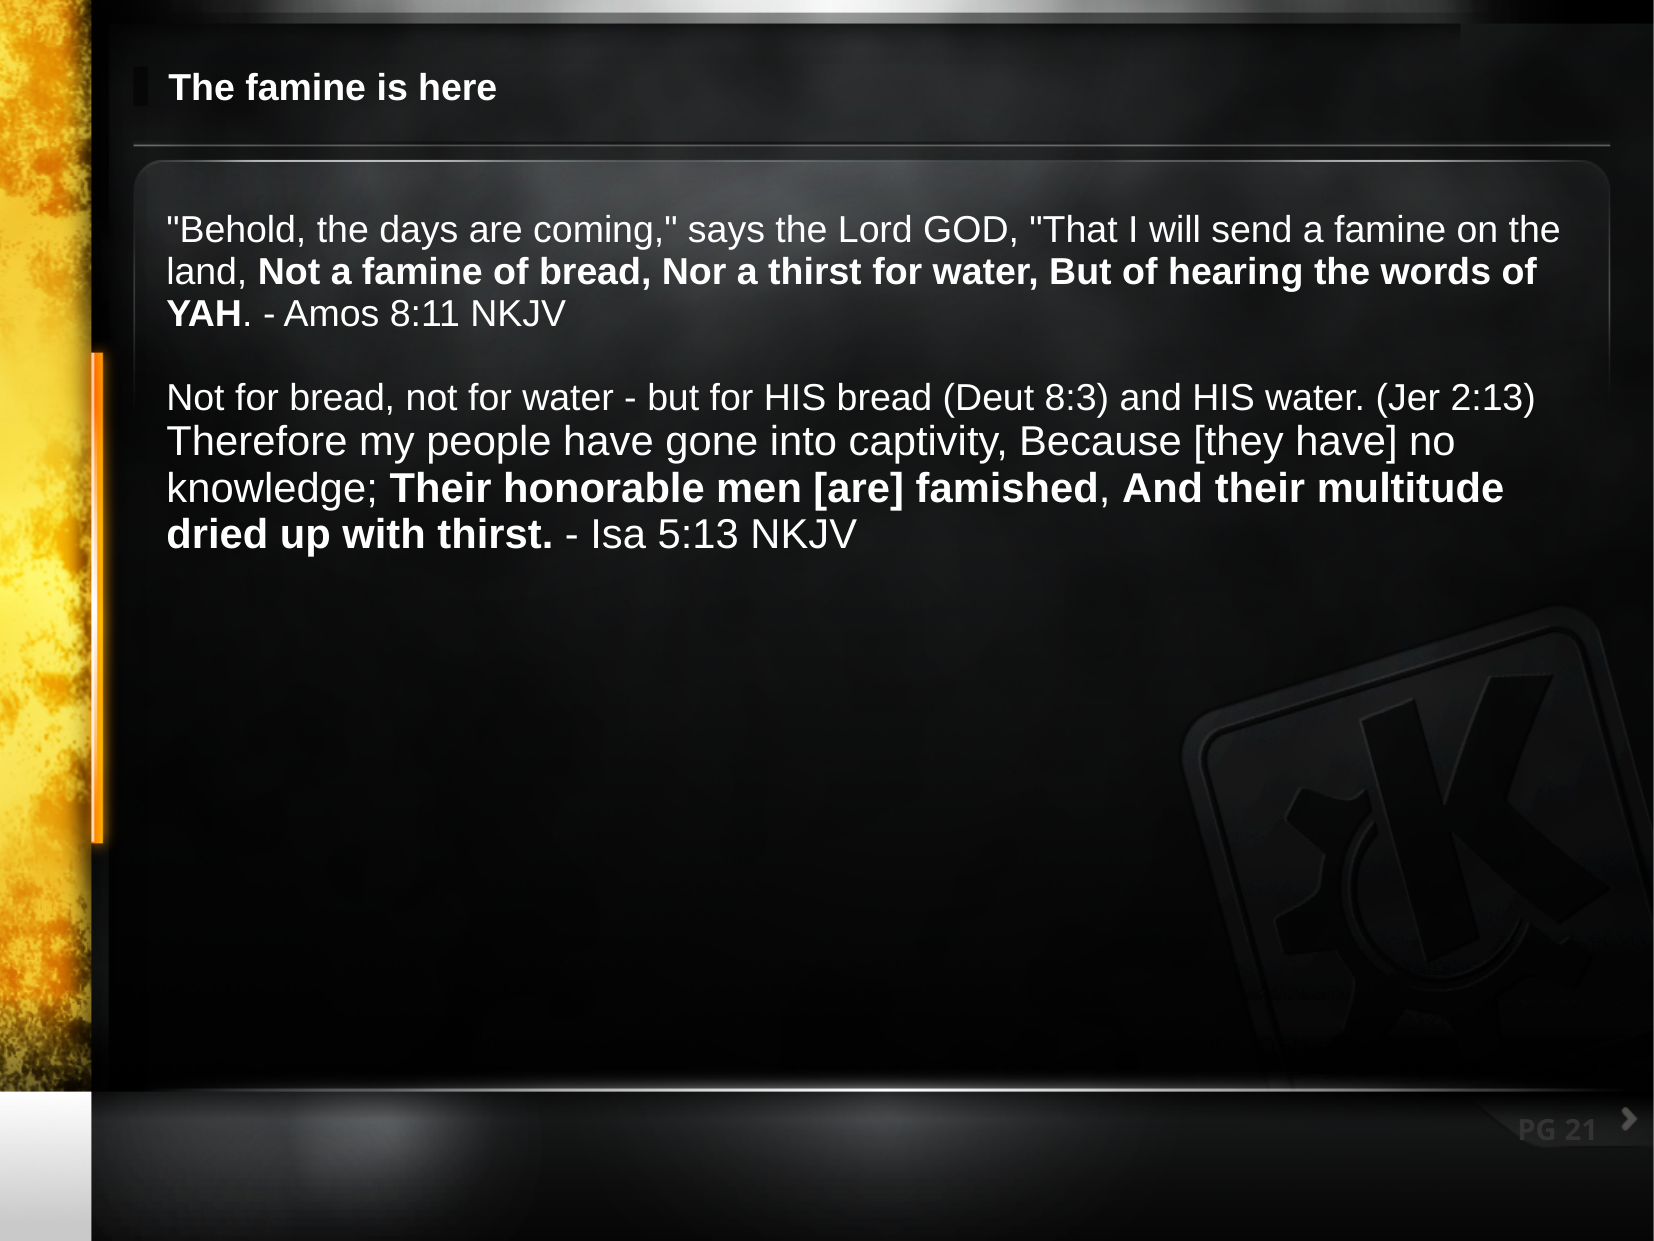

The famine is here
"Behold, the days are coming," says the Lord GOD, "That I will send a famine on the land, Not a famine of bread, Nor a thirst for water, But of hearing the words of YAH. - Amos 8:11 NKJV
Not for bread, not for water - but for HIS bread (Deut 8:3) and HIS water. (Jer 2:13)
Therefore my people have gone into captivity, Because [they have] no knowledge; Their honorable men [are] famished, And their multitude dried up with thirst. - Isa 5:13 NKJV